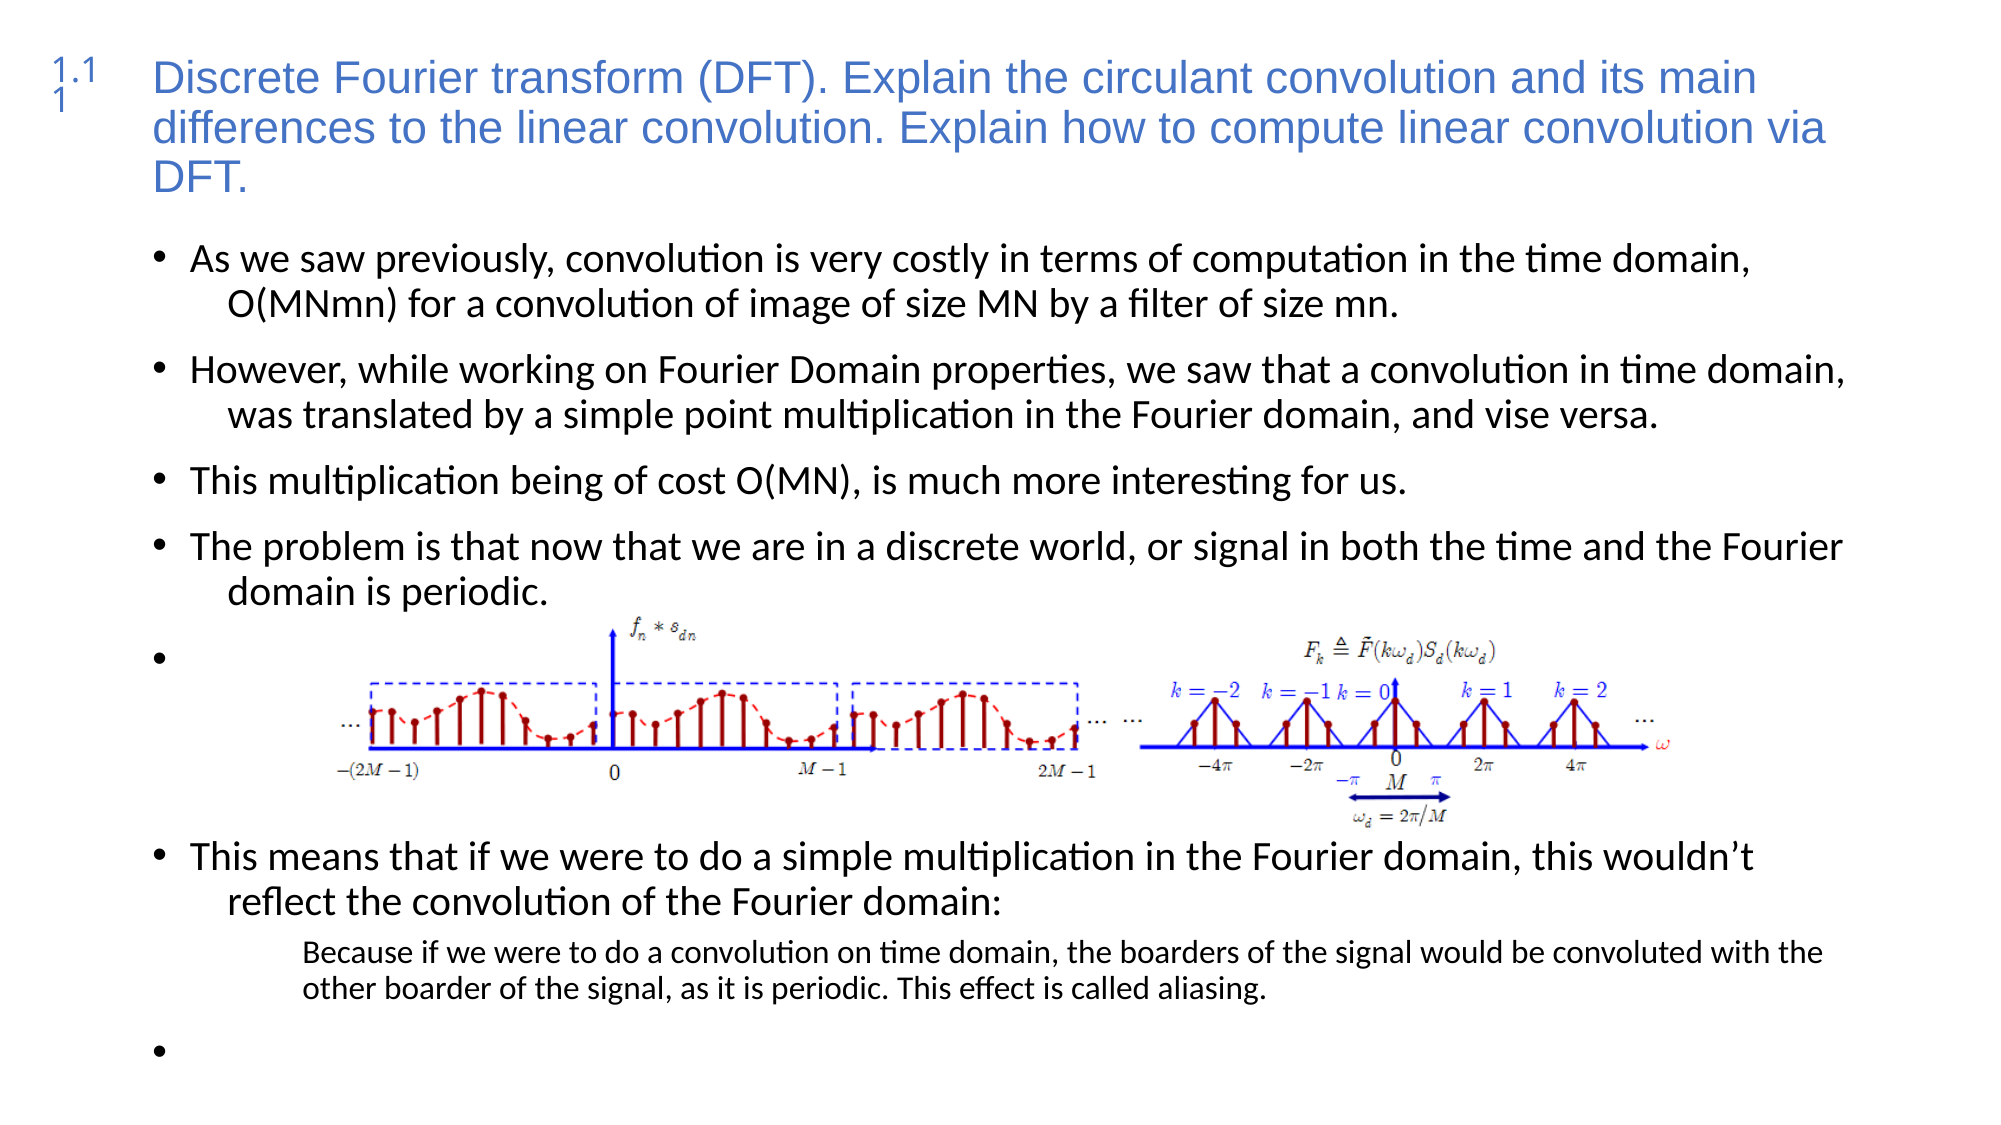

1.11
# Discrete Fourier transform (DFT). Explain the circulant convolution and its main differences to the linear convolution. Explain how to compute linear convolution via DFT.
As we saw previously, convolution is very costly in terms of computation in the time domain, O(MNmn) for a convolution of image of size MN by a filter of size mn.
However, while working on Fourier Domain properties, we saw that a convolution in time domain, was translated by a simple point multiplication in the Fourier domain, and vise versa.
This multiplication being of cost O(MN), is much more interesting for us.
The problem is that now that we are in a discrete world, or signal in both the time and the Fourier domain is periodic.
This means that if we were to do a simple multiplication in the Fourier domain, this wouldn’t reflect the convolution of the Fourier domain:
Because if we were to do a convolution on time domain, the boarders of the signal would be convoluted with the other boarder of the signal, as it is periodic. This effect is called aliasing.